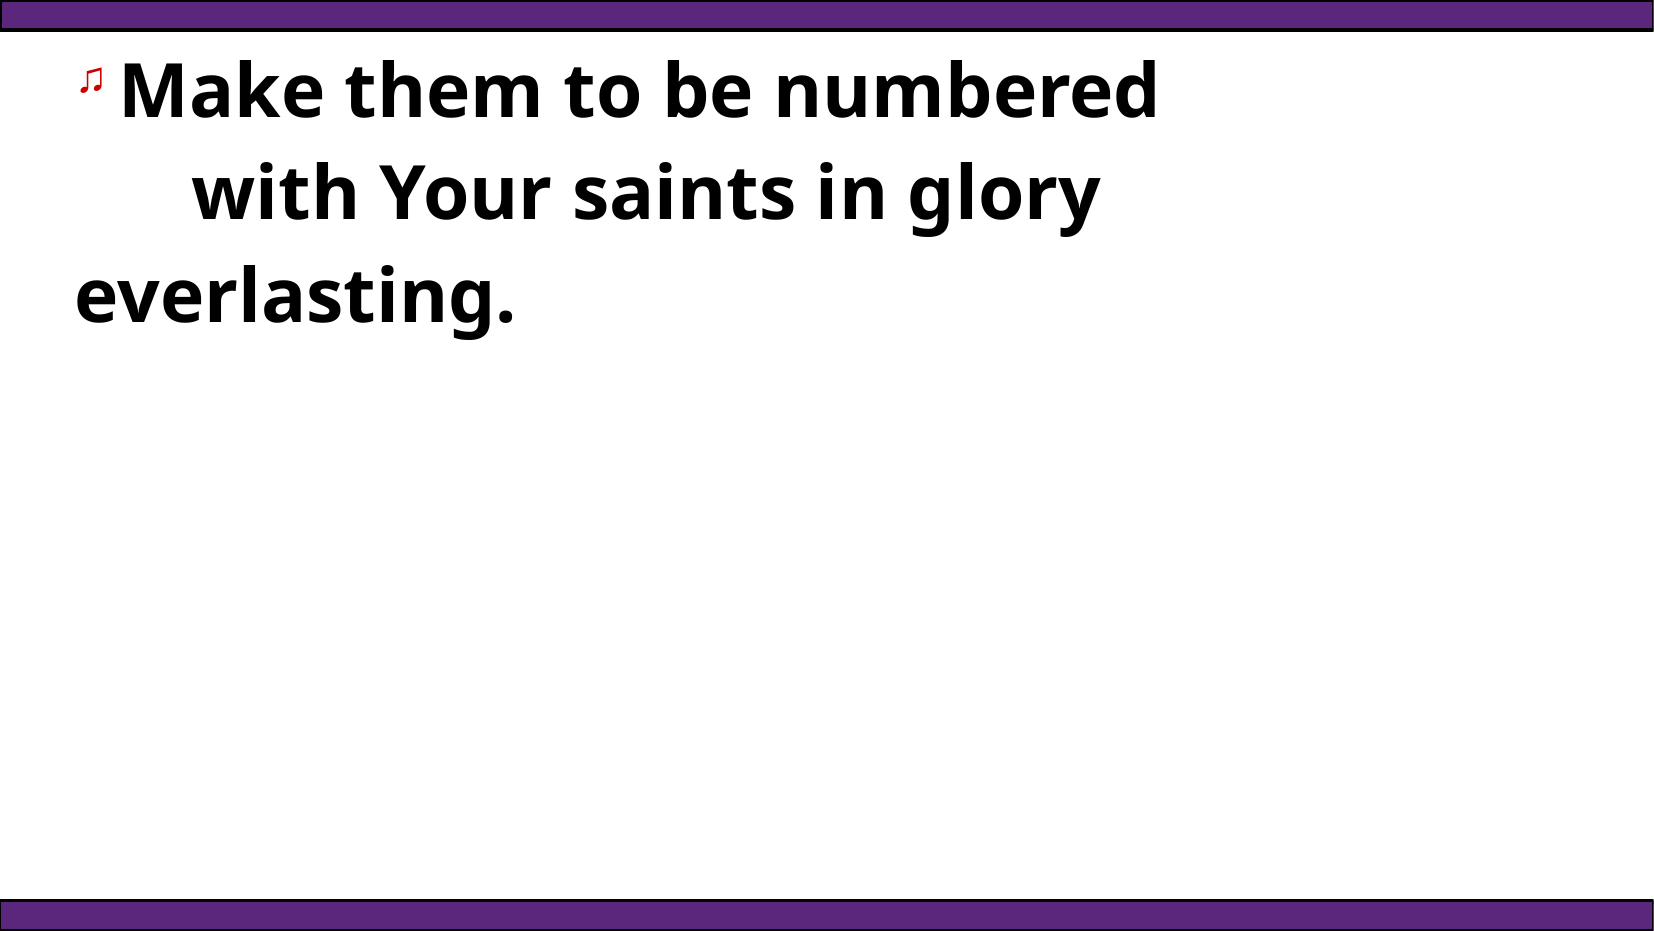

♫ Make them to be numbered
 with Your saints in glory everlasting.